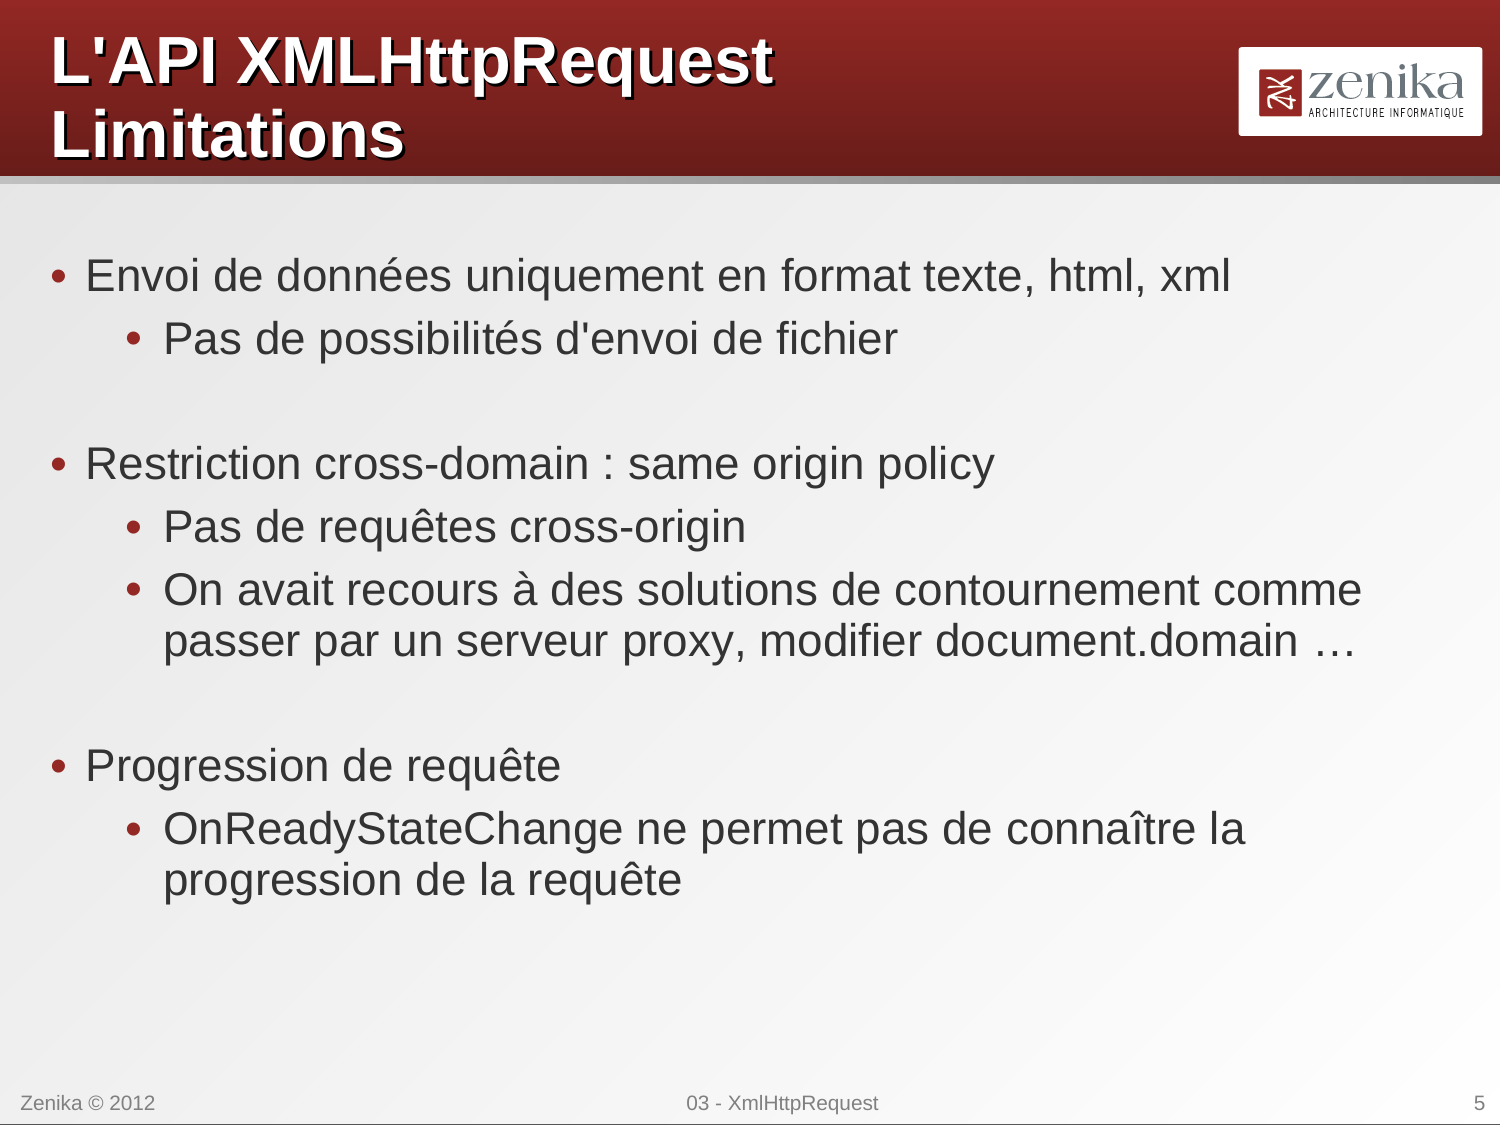

# L'API XMLHttpRequest Limitations
Envoi de données uniquement en format texte, html, xml
Pas de possibilités d'envoi de fichier
Restriction cross-domain : same origin policy
Pas de requêtes cross-origin
On avait recours à des solutions de contournement comme passer par un serveur proxy, modifier document.domain …
Progression de requête
OnReadyStateChange ne permet pas de connaître la progression de la requête